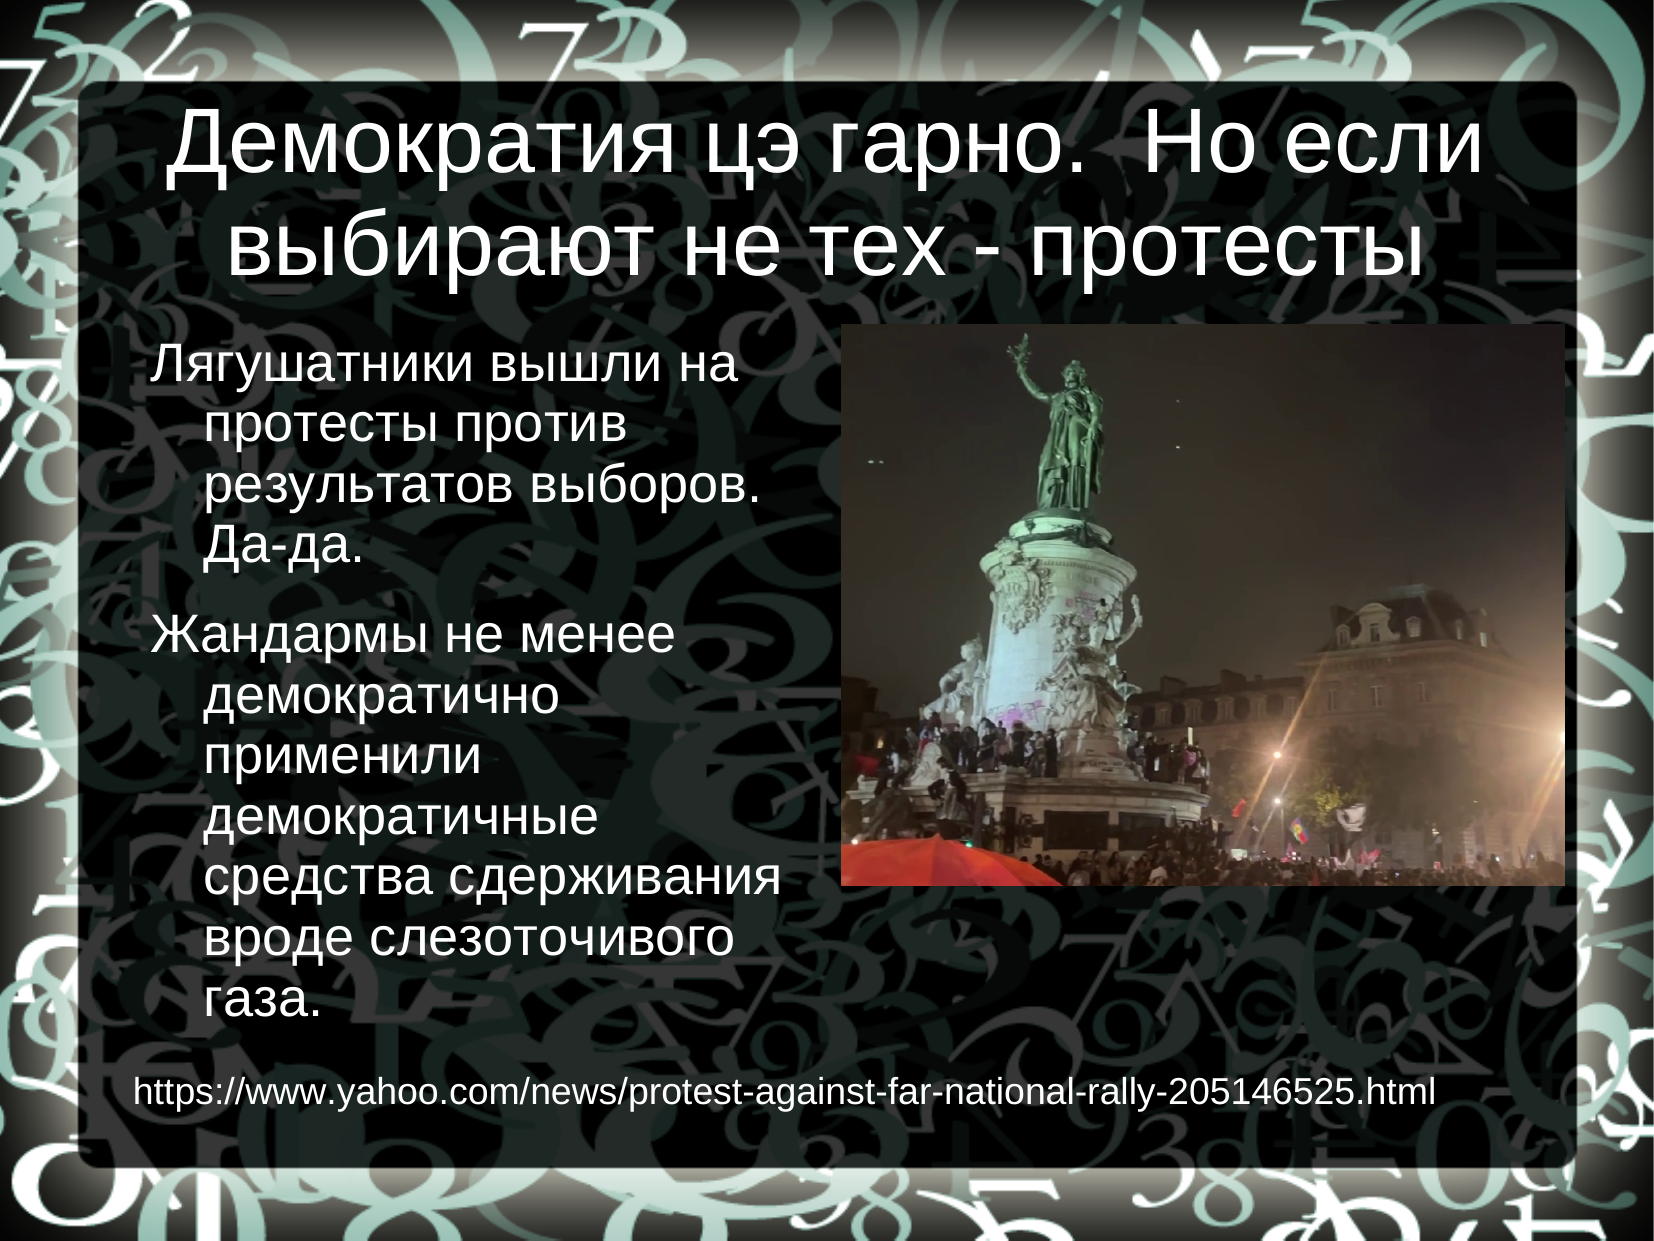

# Демократия цэ гарно. Но если выбирают не тех - протесты
Лягушатники вышли на протесты против результатов выборов. Да-да.
Жандармы не менее демократично применили демократичные средства сдерживания вроде слезоточивого газа.
https://www.yahoo.com/news/protest-against-far-national-rally-205146525.html